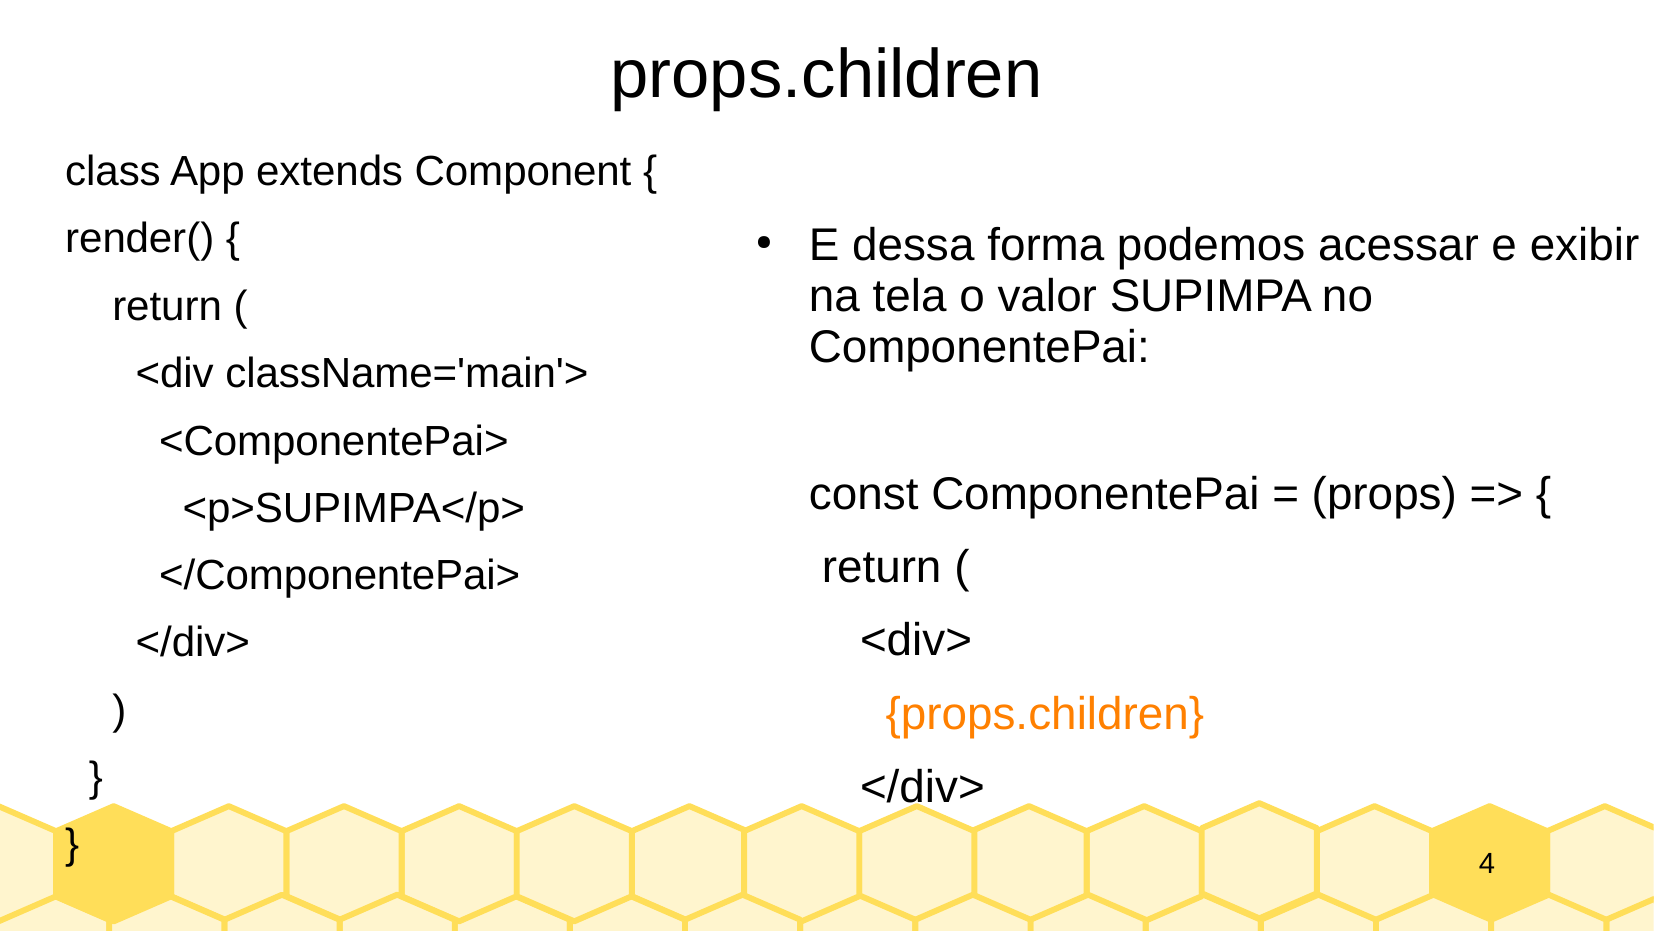

# props.children
class App extends Component {
render() {
 return (
 <div className='main'>
 <ComponentePai>
 <p>SUPIMPA</p>
 </ComponentePai>
 </div>
 )
 }
}
E dessa forma podemos acessar e exibir
na tela o valor SUPIMPA no ComponentePai:
const ComponentePai = (props) => {
 return (
 <div>
 {props.children}
 </div>